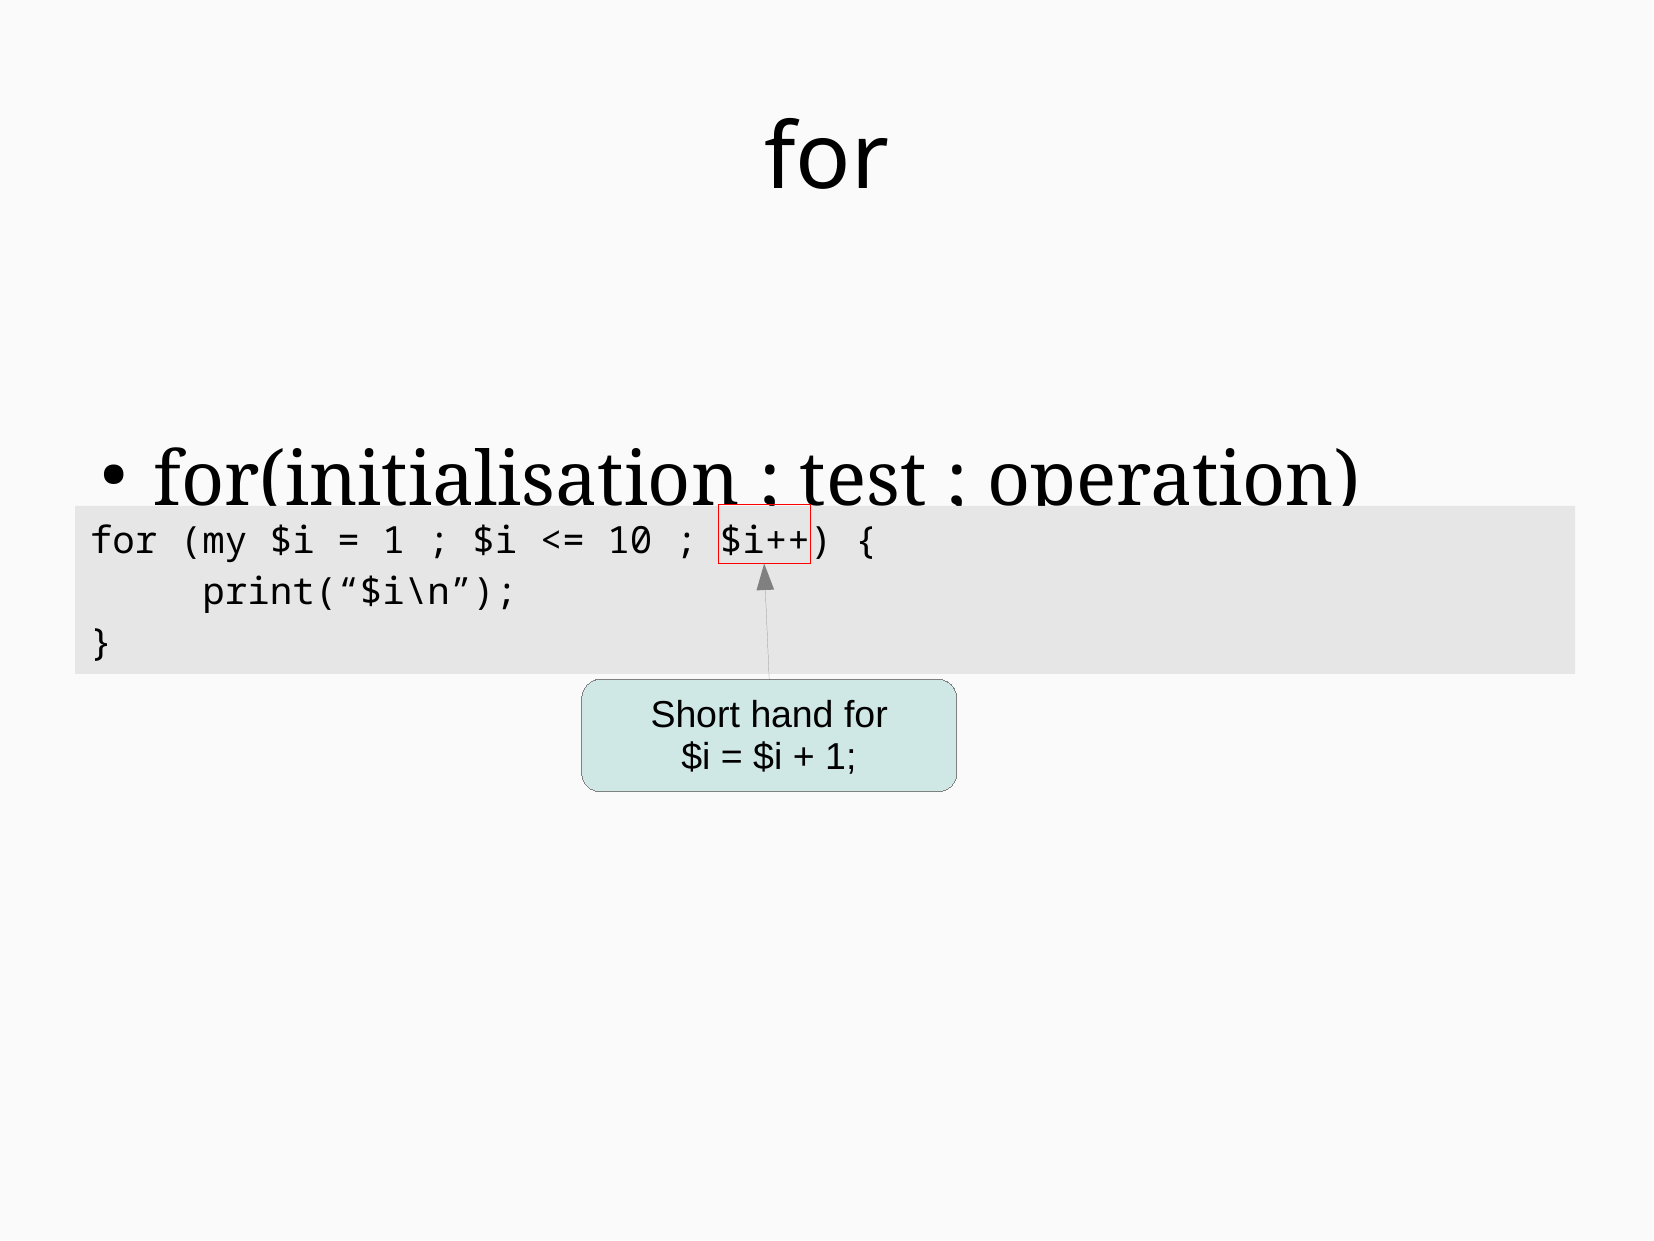

# for
for(initialisation ; test ; operation)
for (my $i = 1 ; $i <= 10 ; $i++) {
 print(“$i\n”);
}
Short hand for
$i = $i + 1;